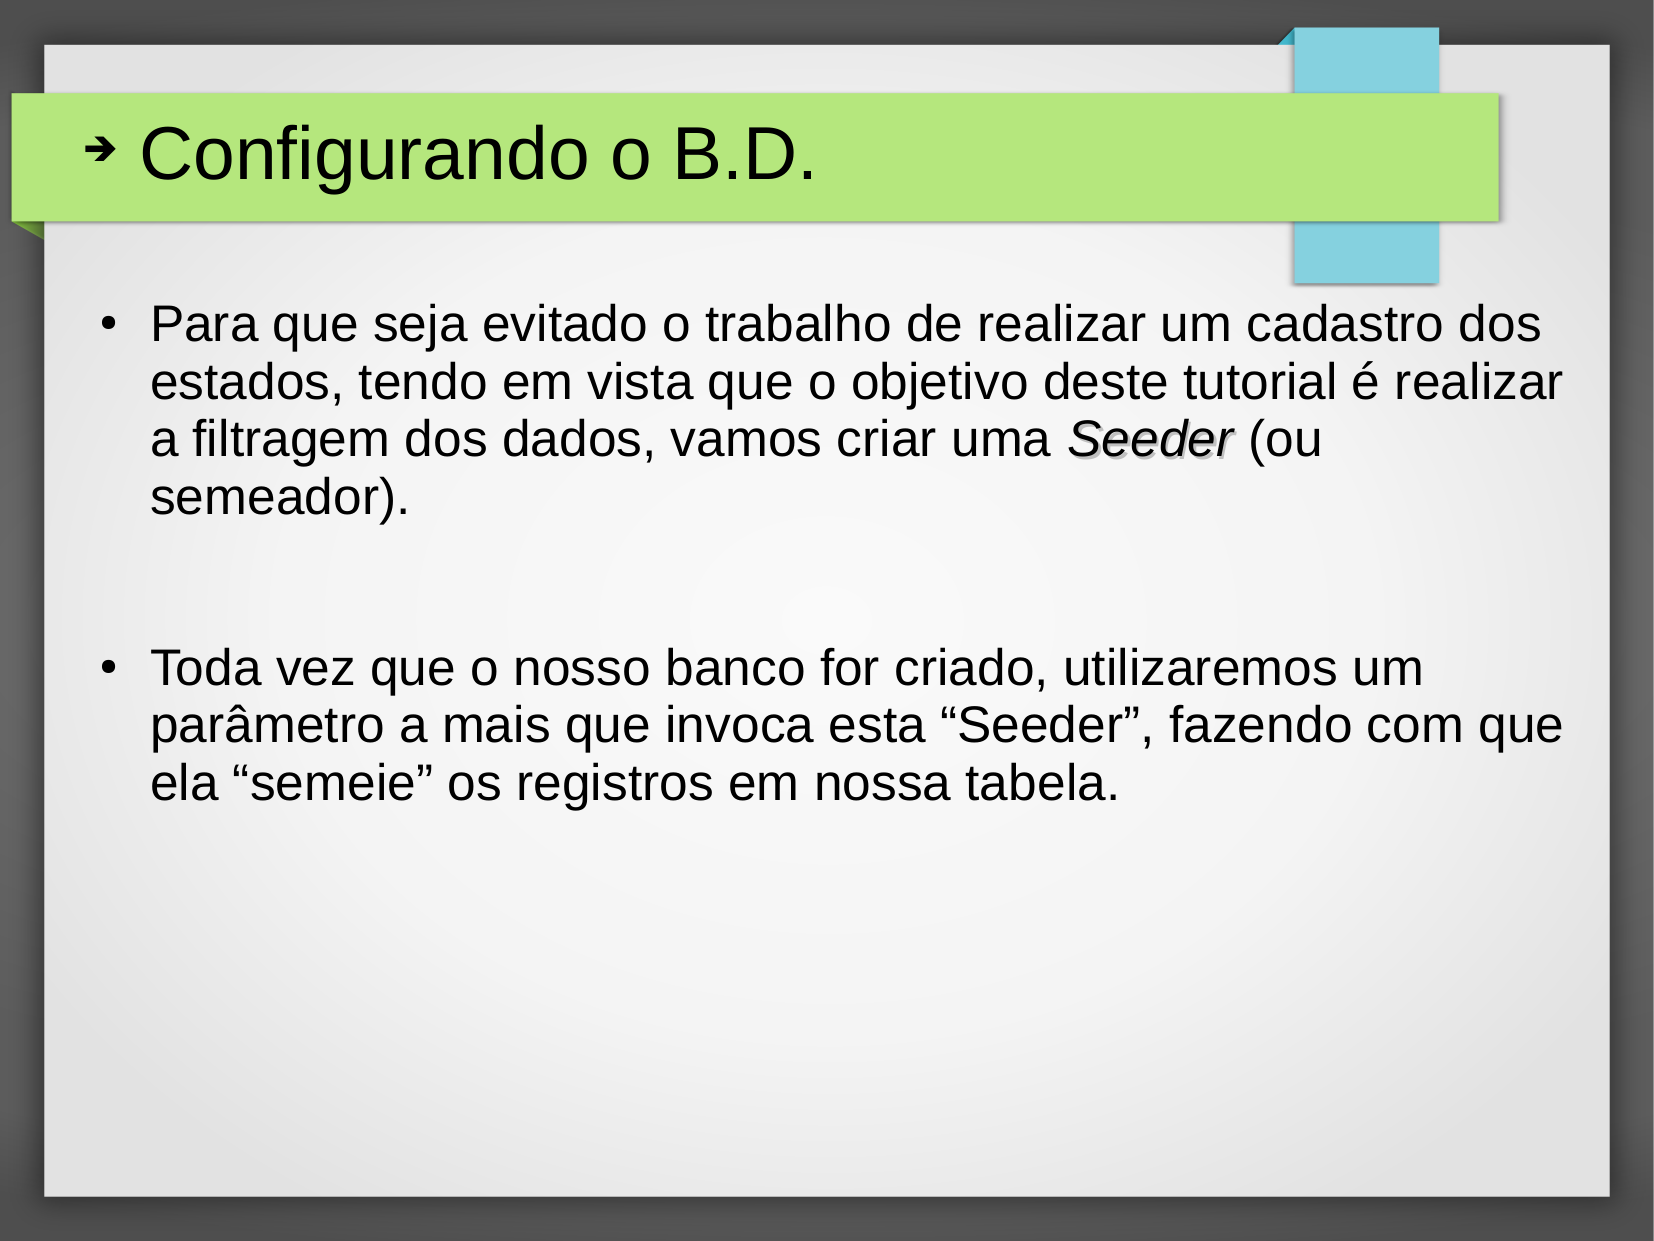

# Configurando o B.D.
Para que seja evitado o trabalho de realizar um cadastro dos estados, tendo em vista que o objetivo deste tutorial é realizar a filtragem dos dados, vamos criar uma Seeder (ou semeador).
Toda vez que o nosso banco for criado, utilizaremos um parâmetro a mais que invoca esta “Seeder”, fazendo com que ela “semeie” os registros em nossa tabela.